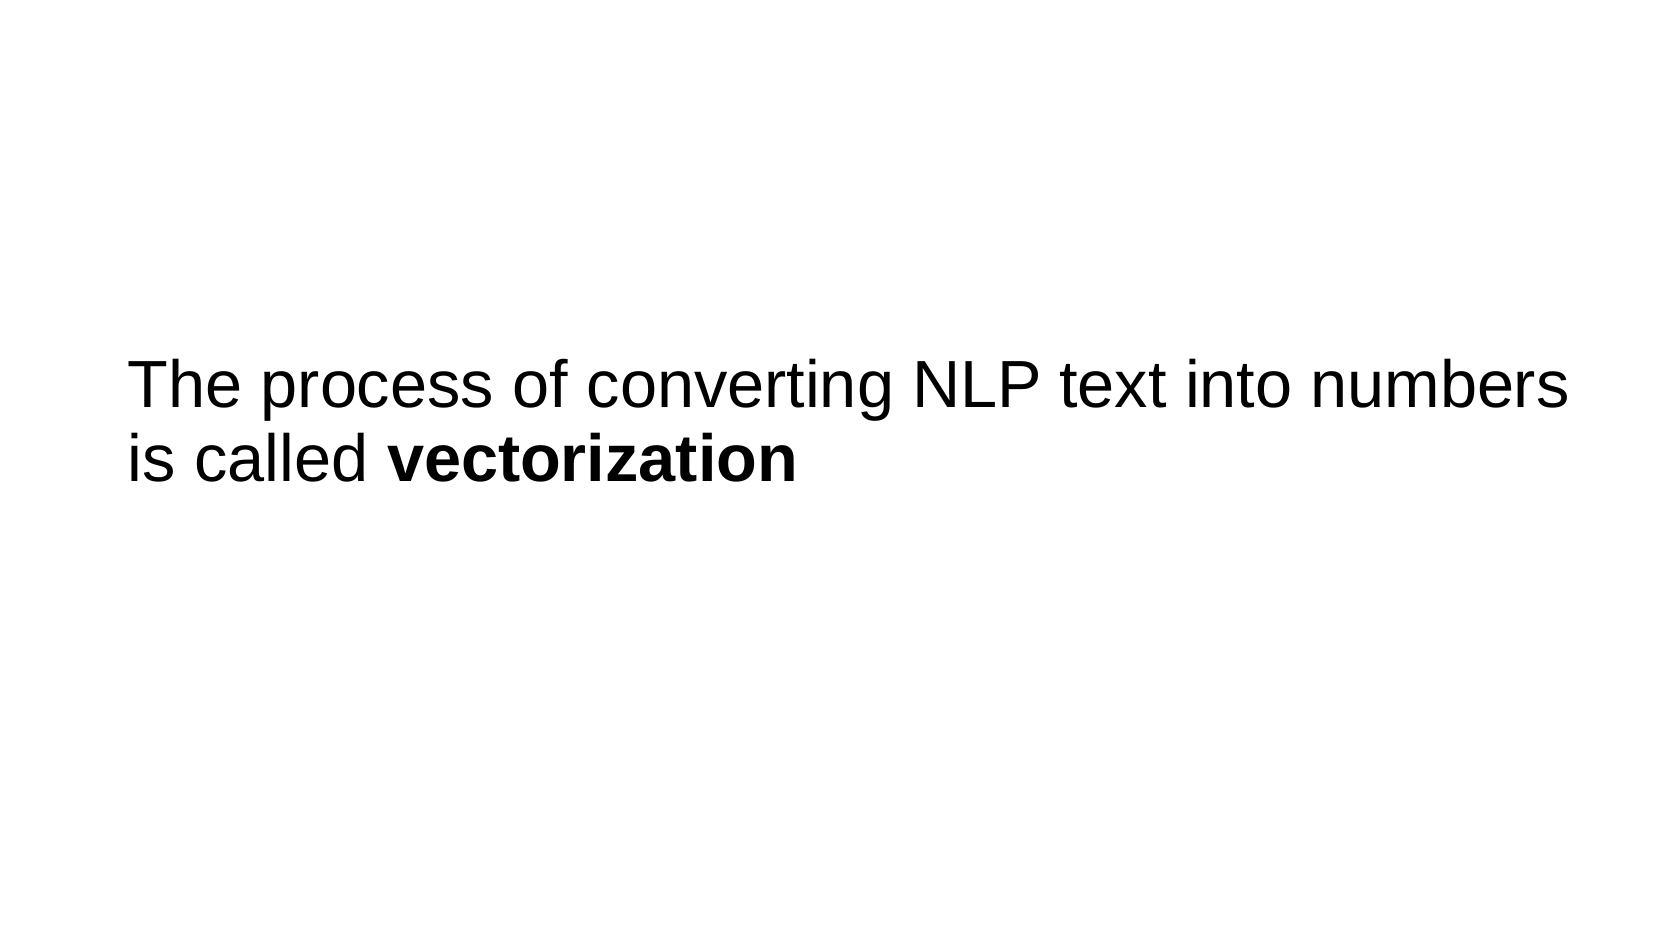

# The process of converting NLP text into numbers is called vectorization